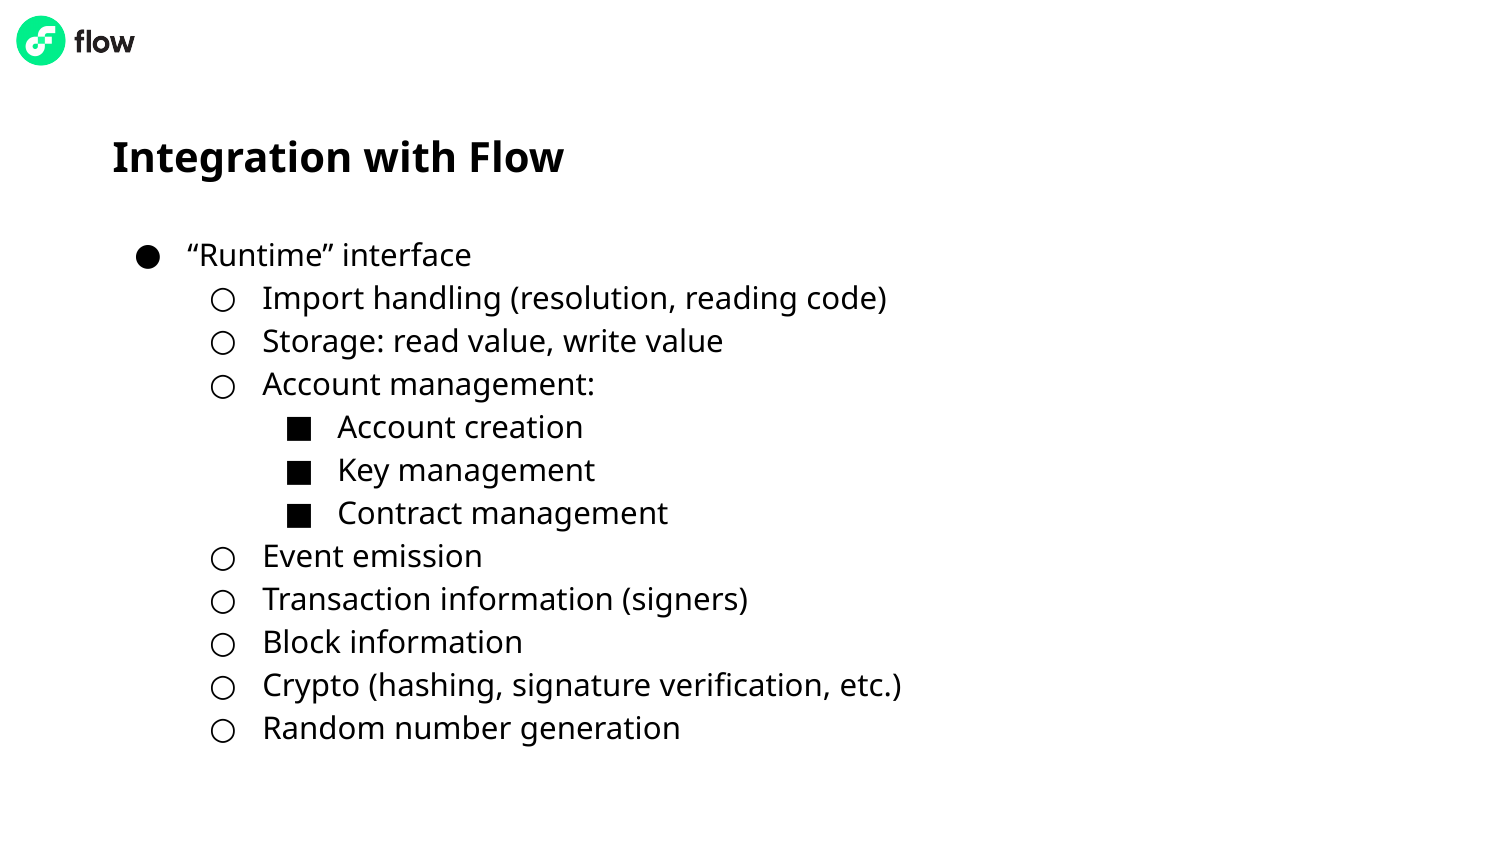

Integration with Flow
“Runtime” interface
Import handling (resolution, reading code)
Storage: read value, write value
Account management:
Account creation
Key management
Contract management
Event emission
Transaction information (signers)
Block information
Crypto (hashing, signature verification, etc.)
Random number generation